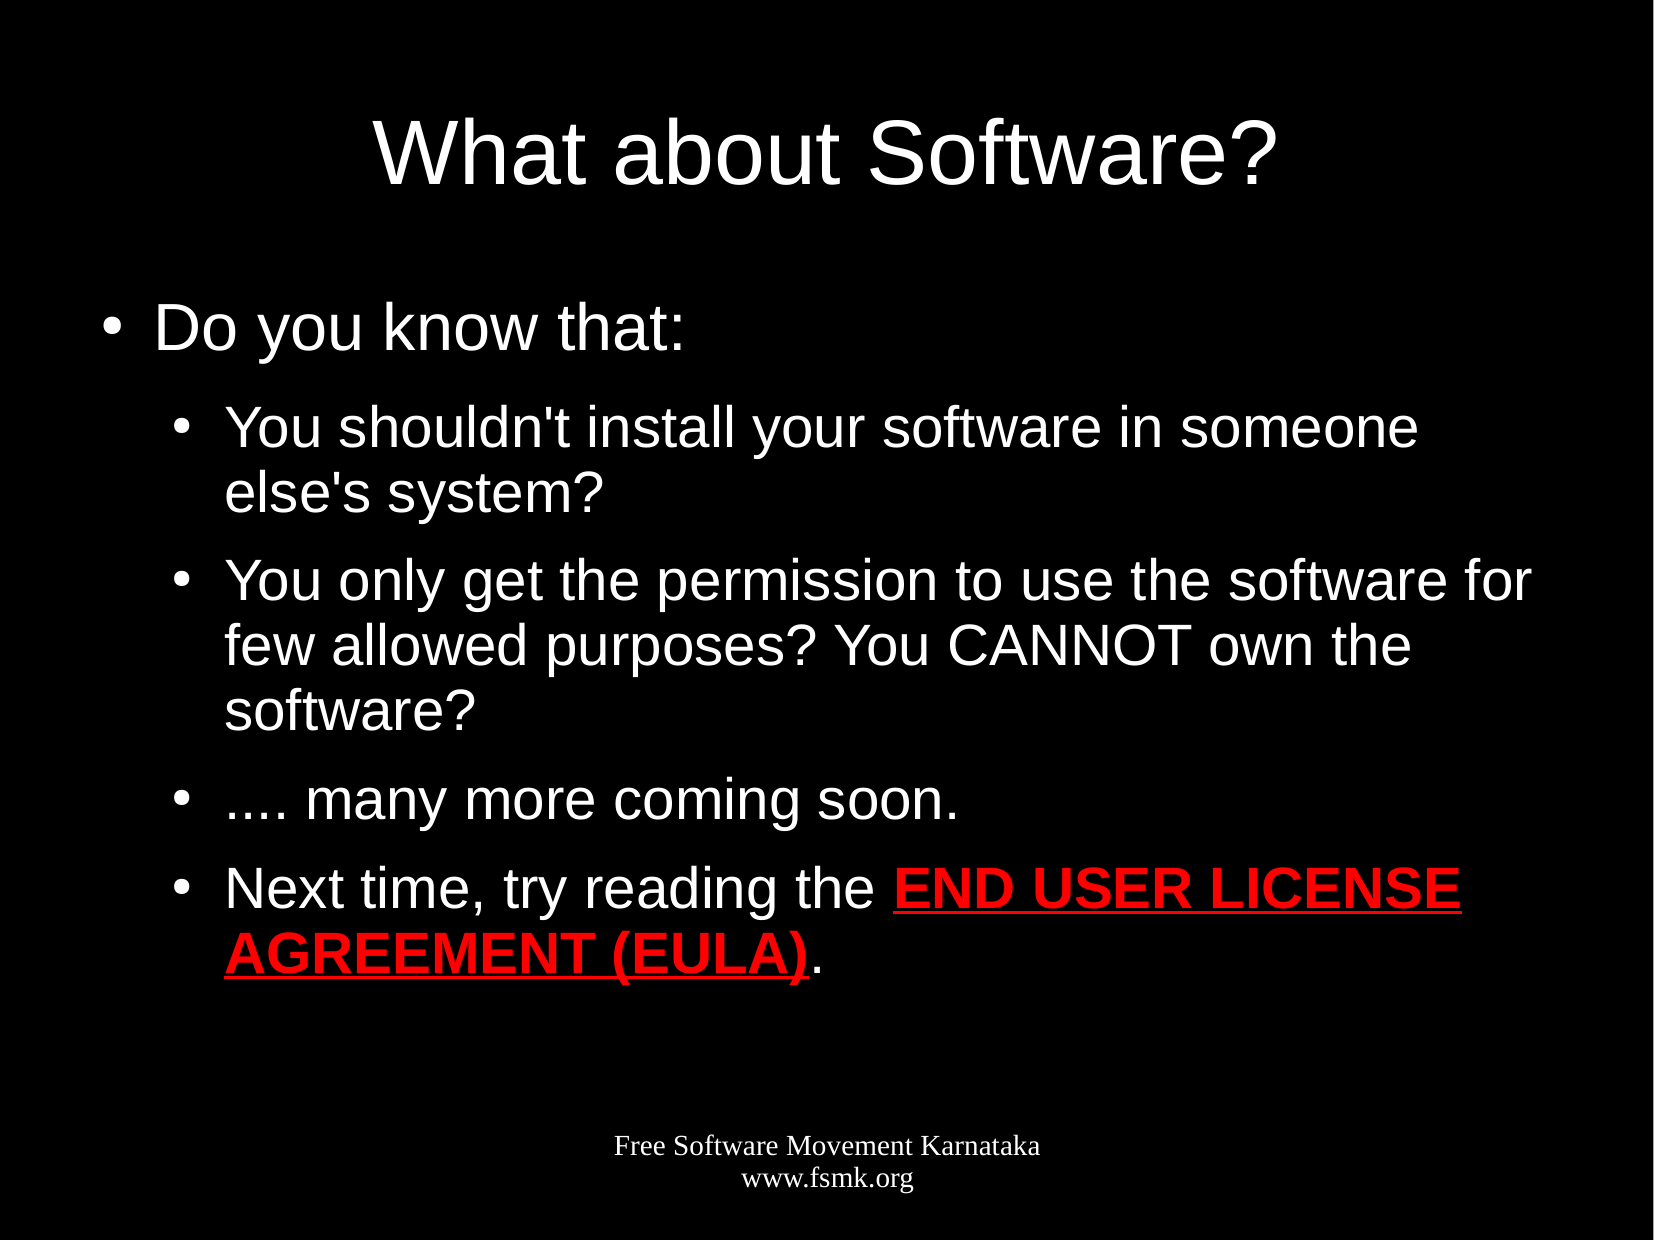

# What about Software?
Do you know that:
You shouldn't install your software in someone else's system?
You only get the permission to use the software for few allowed purposes? You CANNOT own the software?
.... many more coming soon.
Next time, try reading the END USER LICENSE AGREEMENT (EULA).